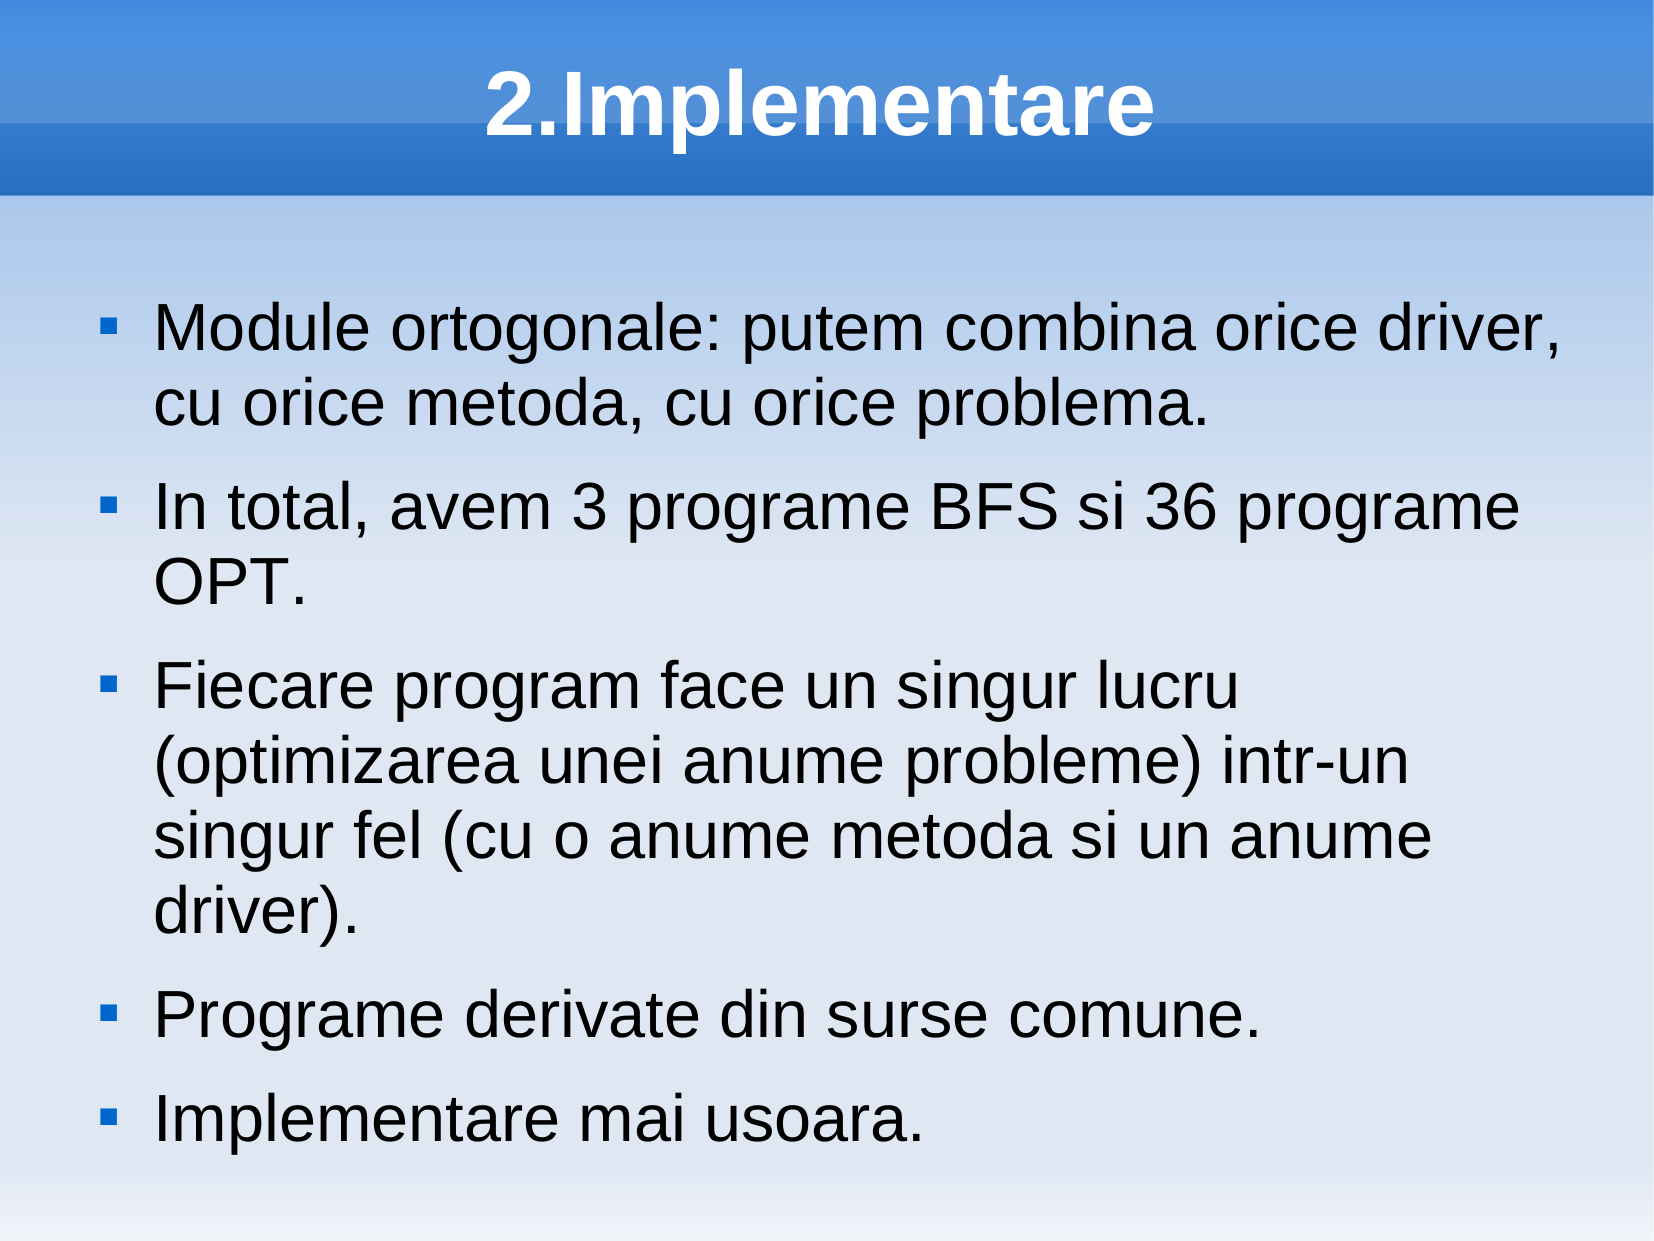

# 2.Implementare
Module ortogonale: putem combina orice driver, cu orice metoda, cu orice problema.
In total, avem 3 programe BFS si 36 programe OPT.
Fiecare program face un singur lucru (optimizarea unei anume probleme) intr-un singur fel (cu o anume metoda si un anume driver).
Programe derivate din surse comune.
Implementare mai usoara.